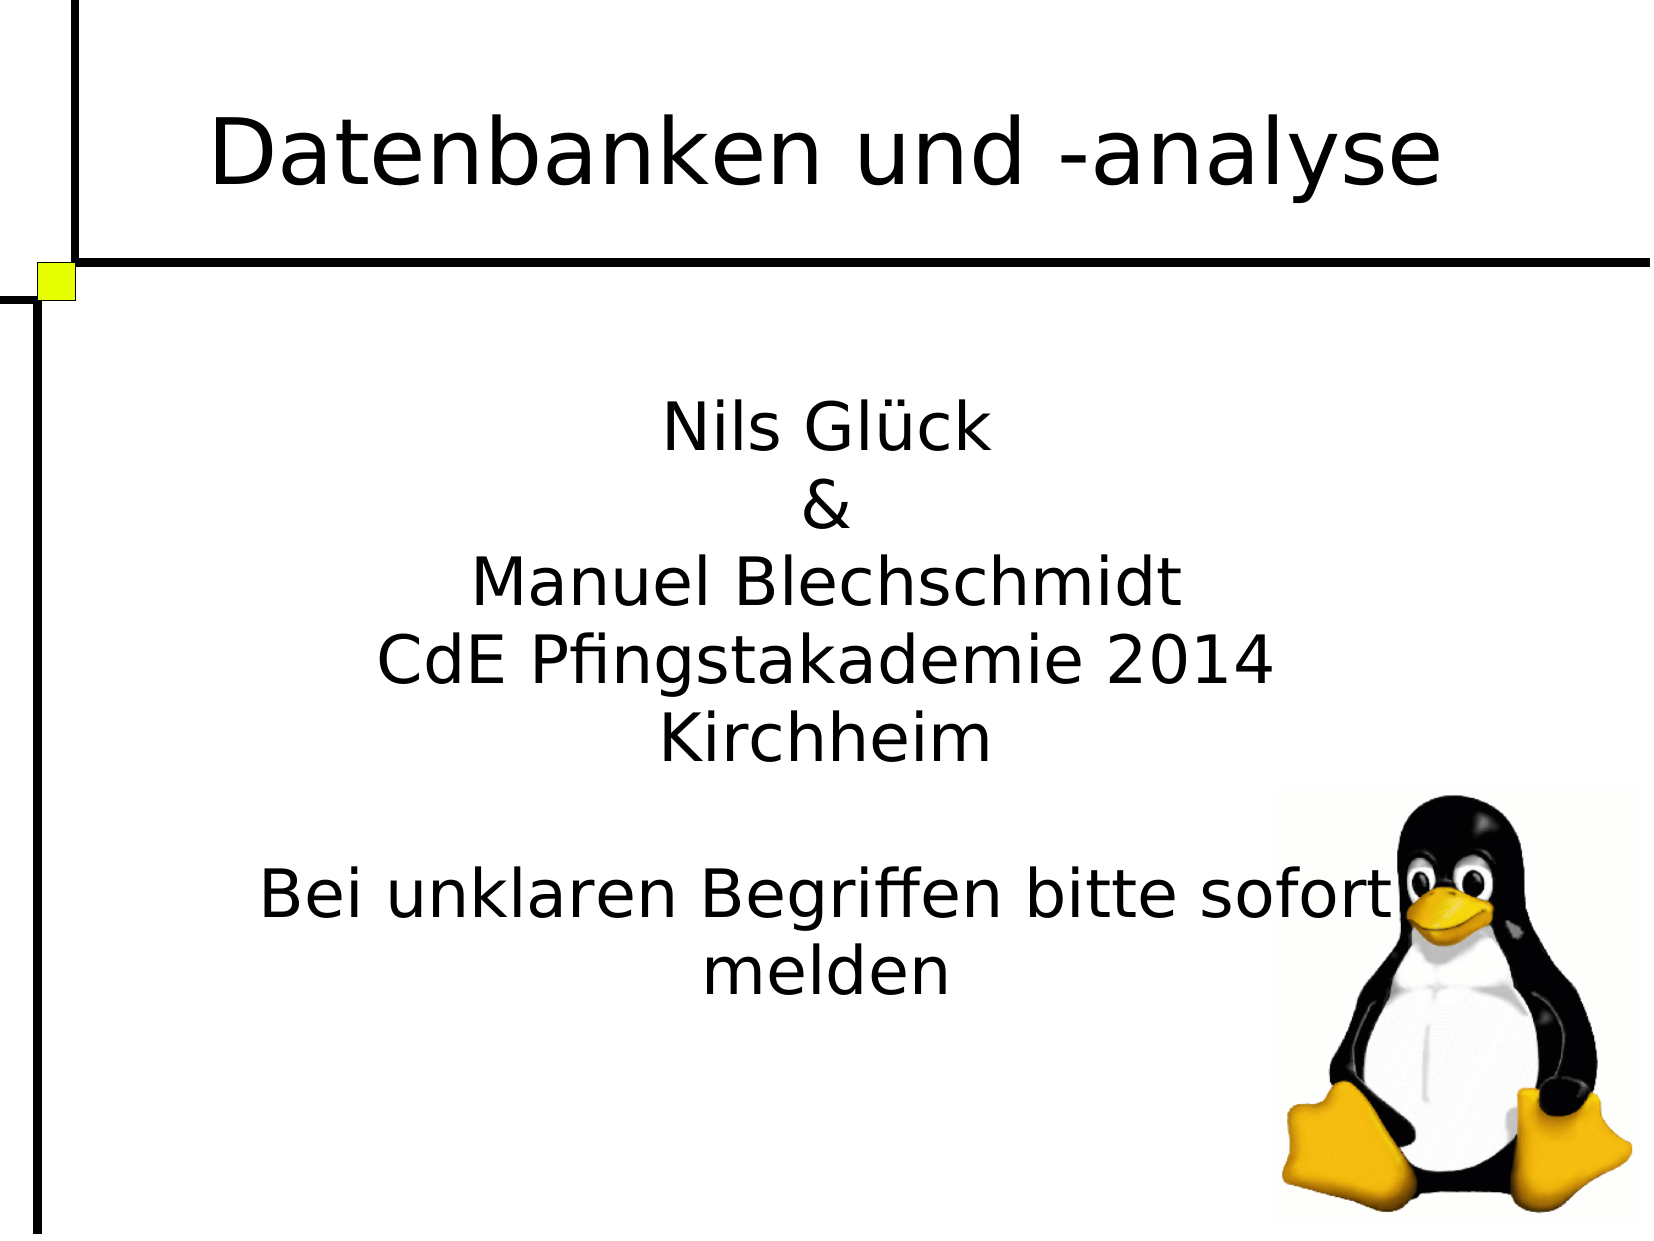

# Datenbanken und -analyse
Nils Glück
&
Manuel Blechschmidt
CdE Pfingstakademie 2014
Kirchheim
Bei unklaren Begriffen bitte sofort
melden